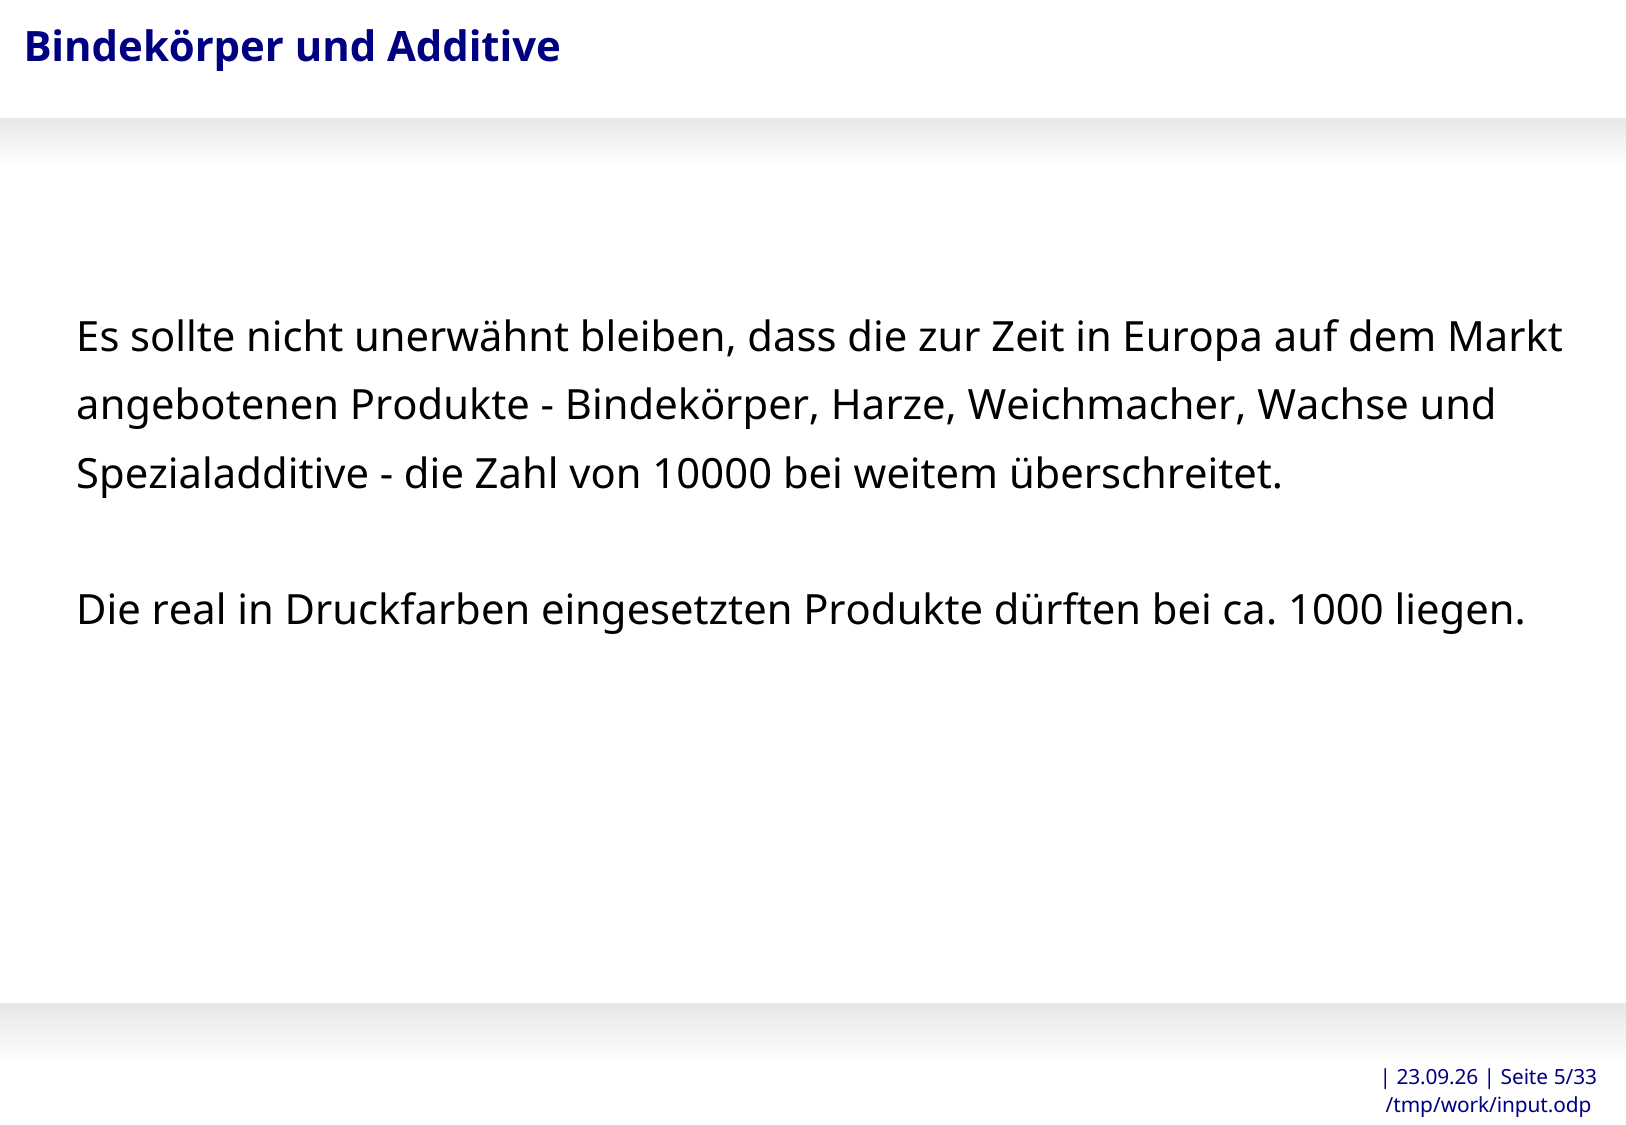

# Bindekörper und Additive
Es sollte nicht unerwähnt bleiben, dass die zur Zeit in Europa auf dem Markt angebotenen Produkte - Bindekörper, Harze, Weichmacher, Wachse und Spezialadditive - die Zahl von 10000 bei weitem überschreitet.
Die real in Druckfarben eingesetzten Produkte dürften bei ca. 1000 liegen.